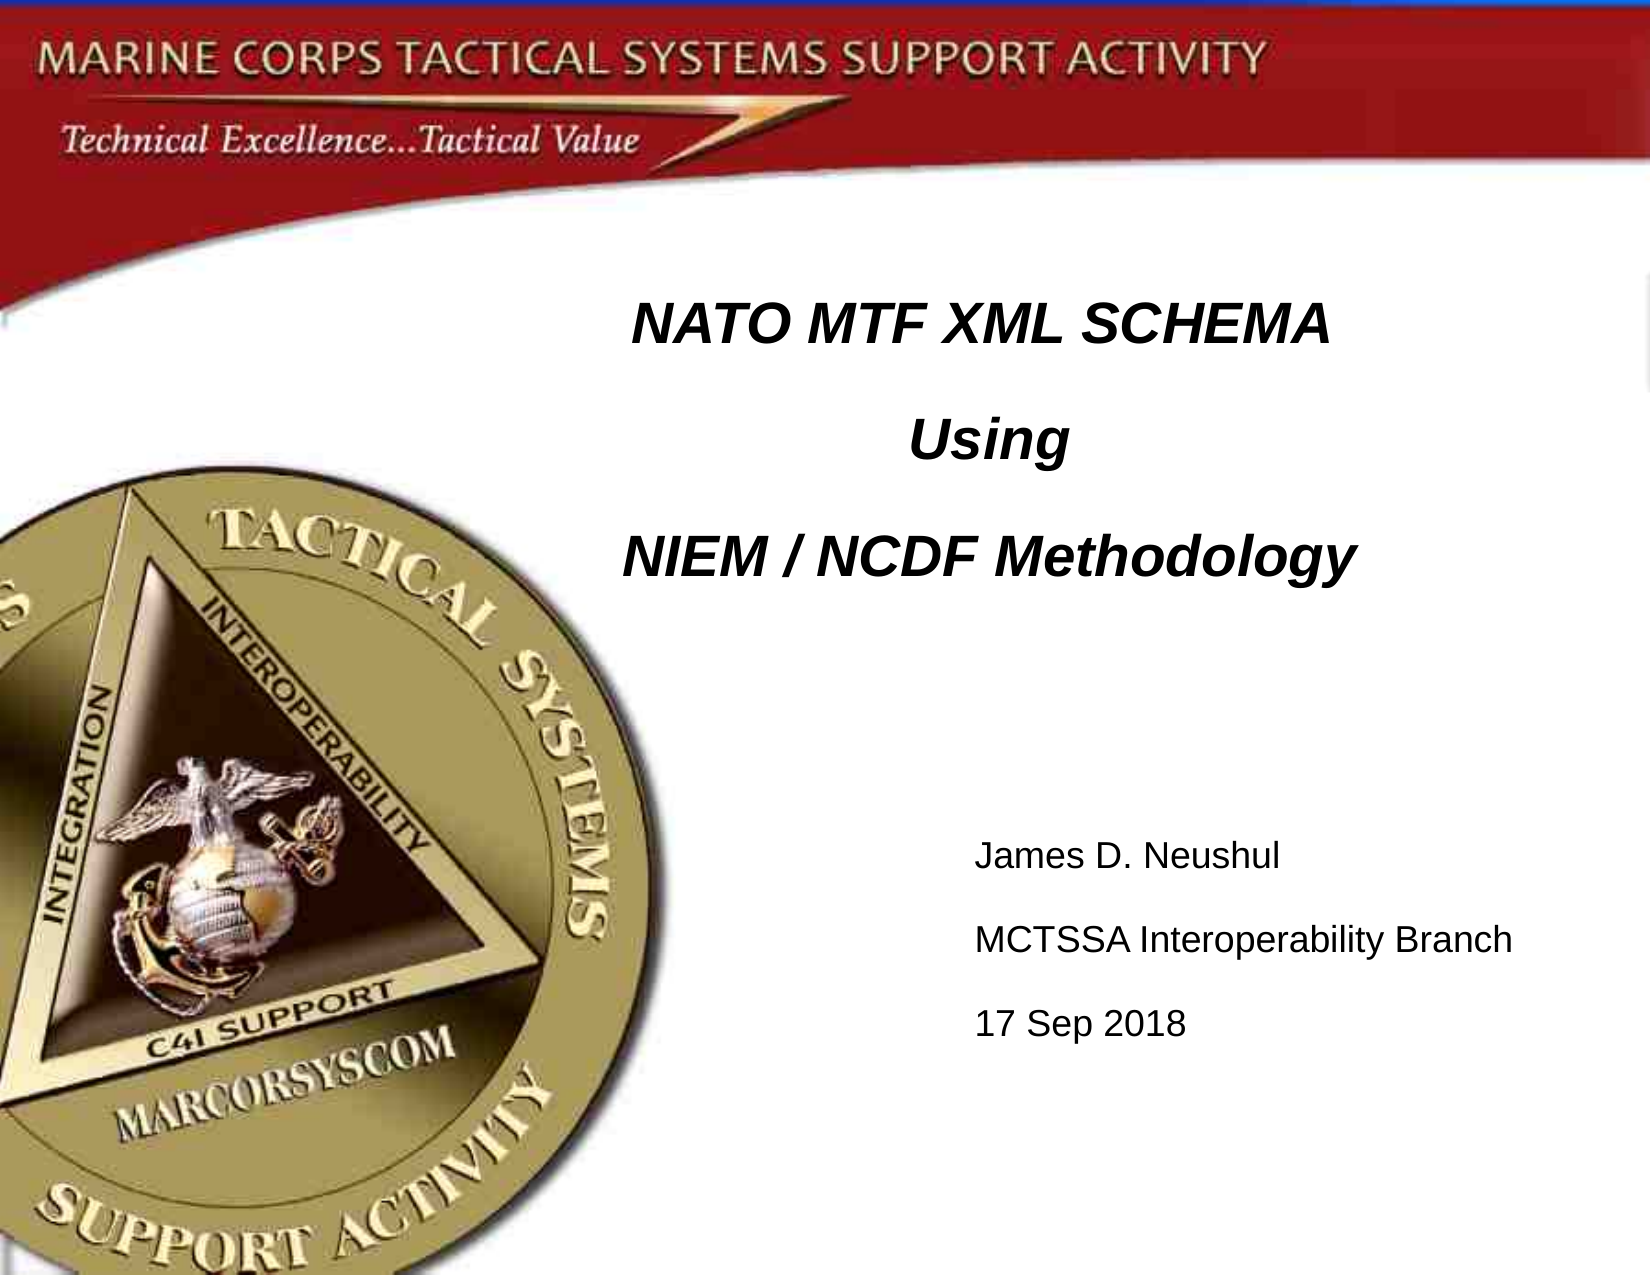

#
NATO MTF XML SCHEMA
Using
NIEM / NCDF Methodology
James D. Neushul
MCTSSA Interoperability Branch
17 Sep 2018